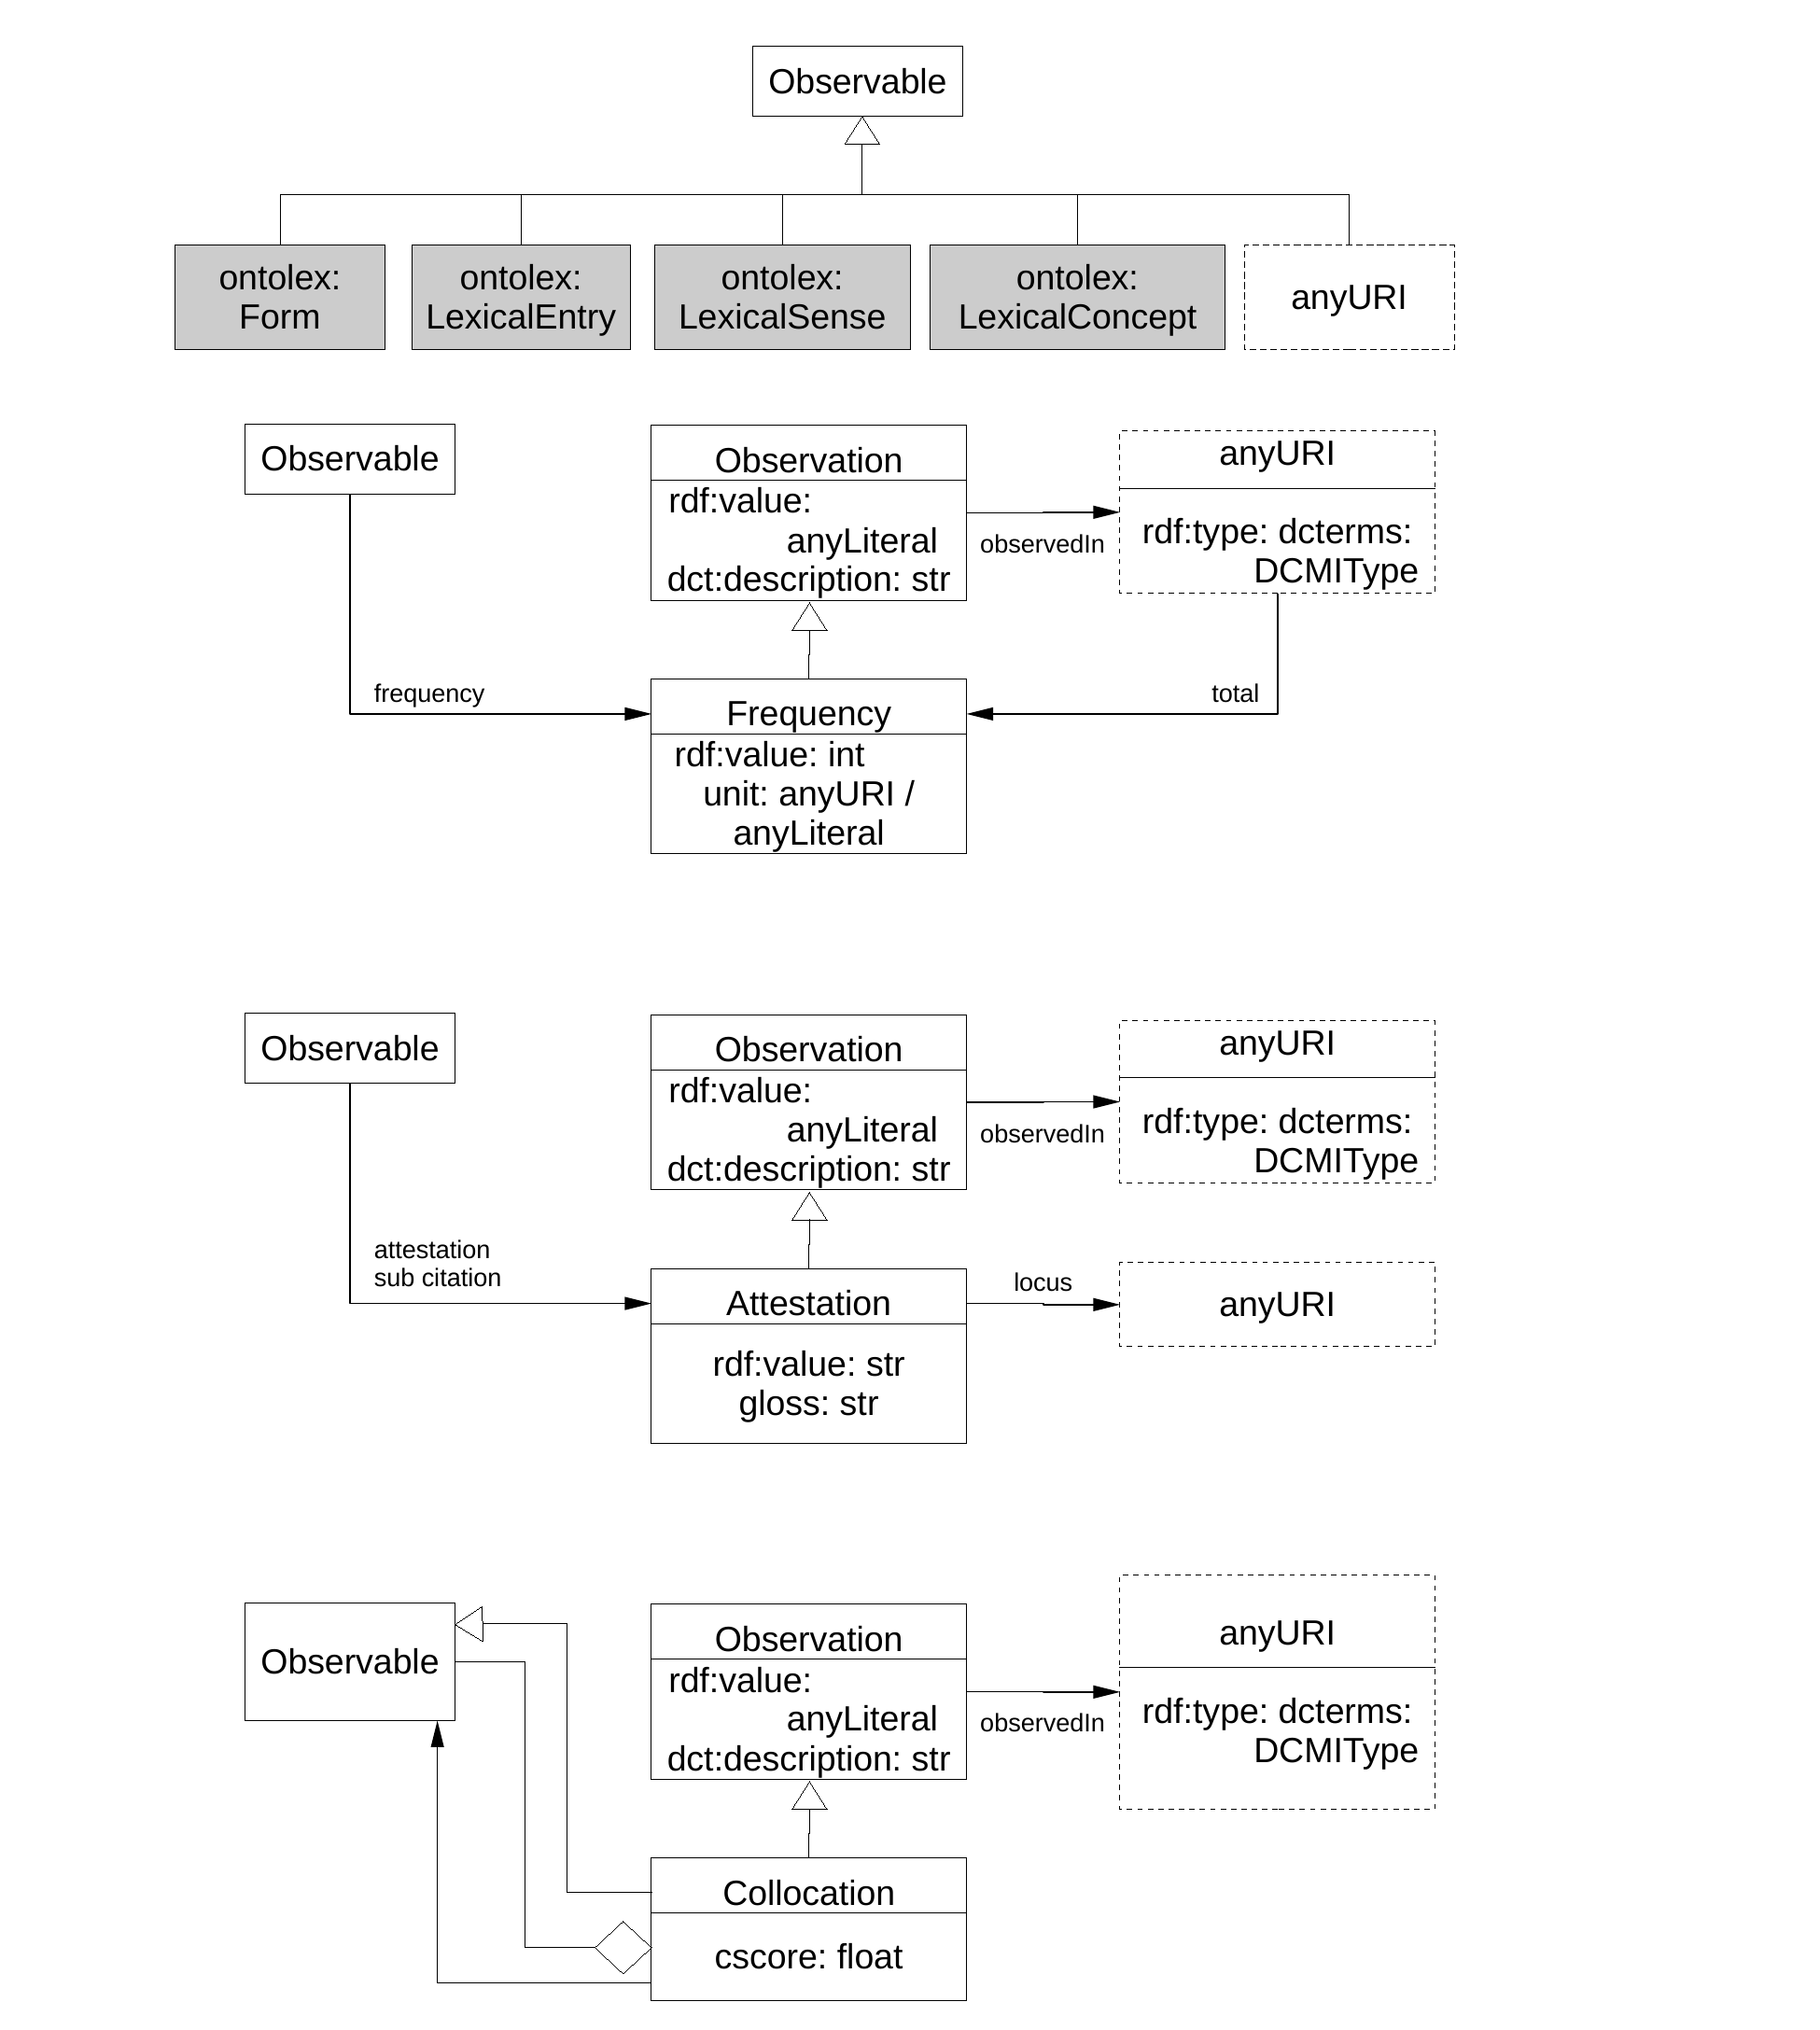

Observable
ontolex:
Form
ontolex:
LexicalEntry
ontolex:
LexicalSense
ontolex:
LexicalConcept
anyURI
Observable
Observation
anyURI
rdf:type: dcterms:
 DCMIType
rdf:value: anyLiteral
dct:description: str
observedIn
frequency
total
Frequency
rdf:value: int unit: anyURI / anyLiteral
Observable
Observation
anyURI
rdf:type: dcterms:
 DCMIType
rdf:value: anyLiteral
dct:description: str
observedIn
attestation
sub citation
locus
anyURI
Attestation
rdf:value: str
gloss: str
anyURI
rdf:type: dcterms:
 DCMIType
Observable
Observation
rdf:value: anyLiteral
dct:description: str
observedIn
Collocation
cscore: float